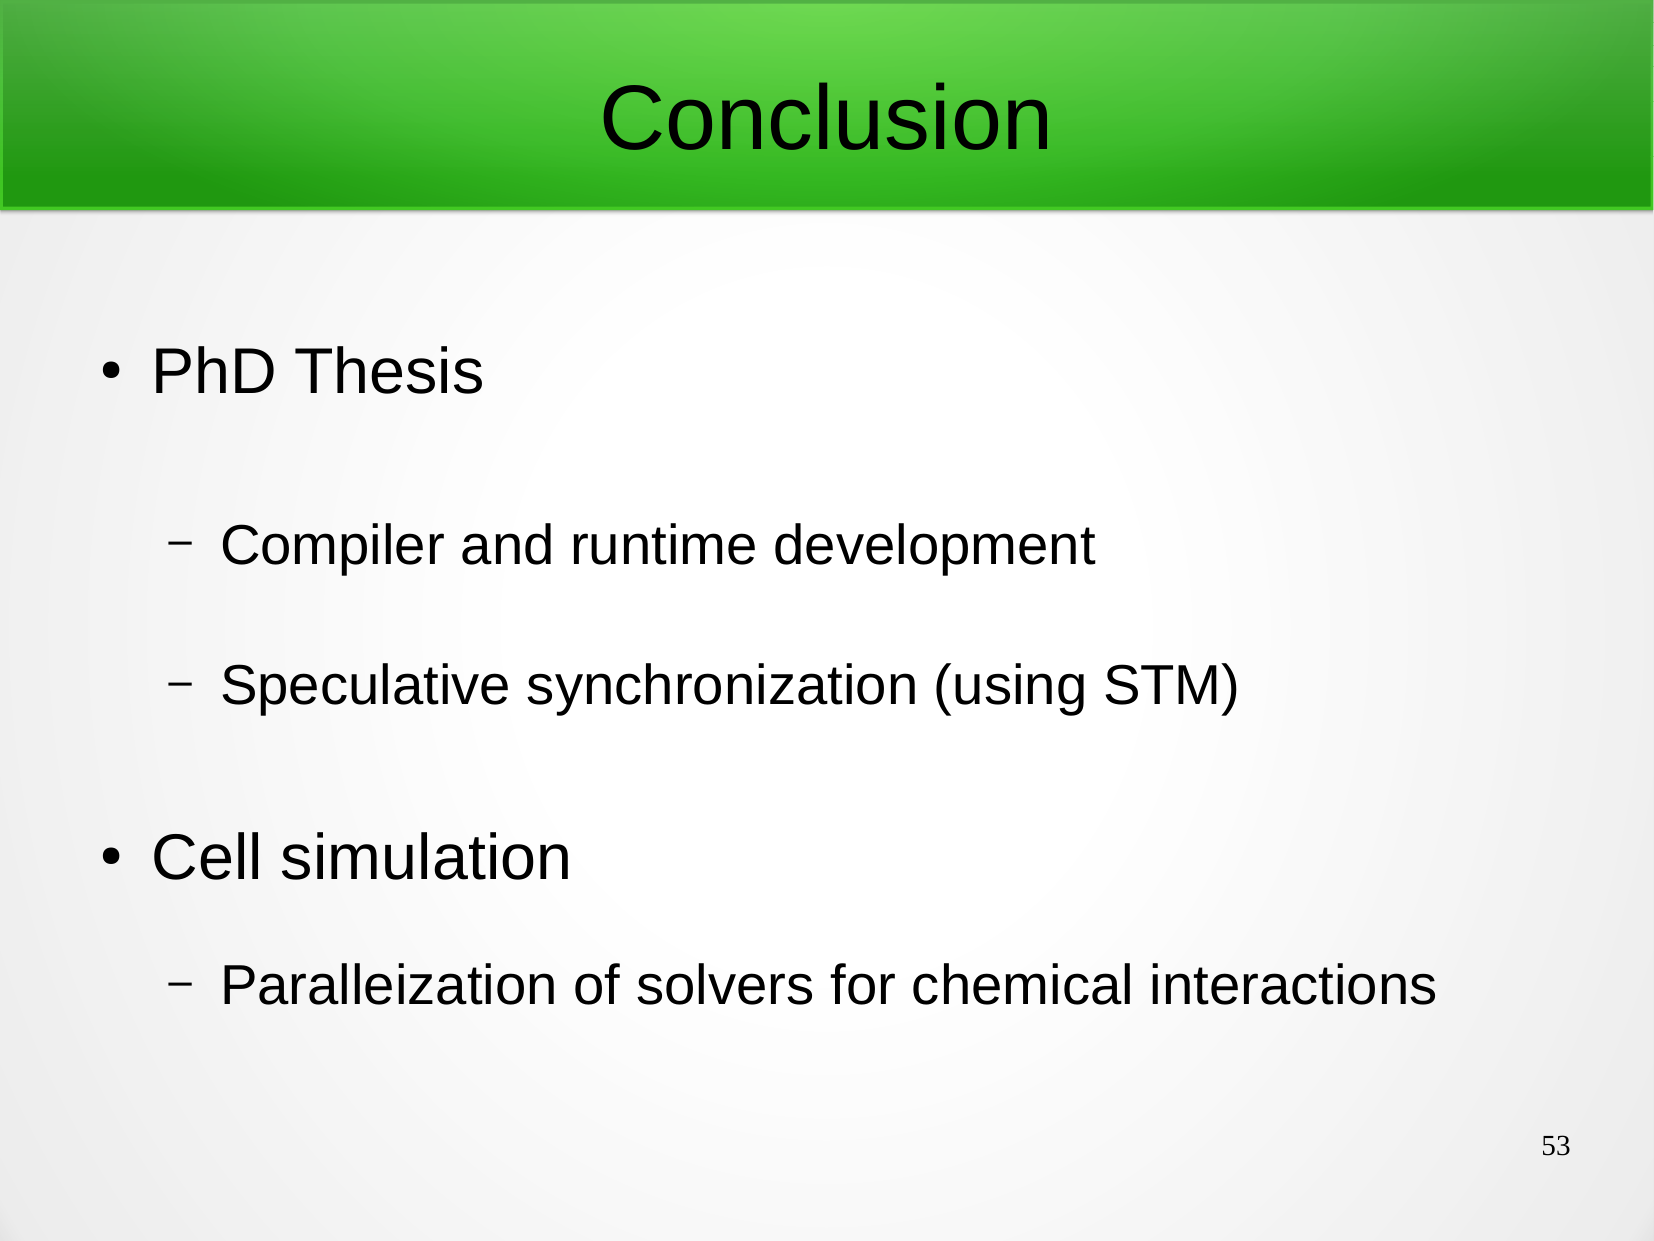

# Conclusion
PhD Thesis
Compiler and runtime development
Speculative synchronization (using STM)
Cell simulation
Paralleization of solvers for chemical interactions
53